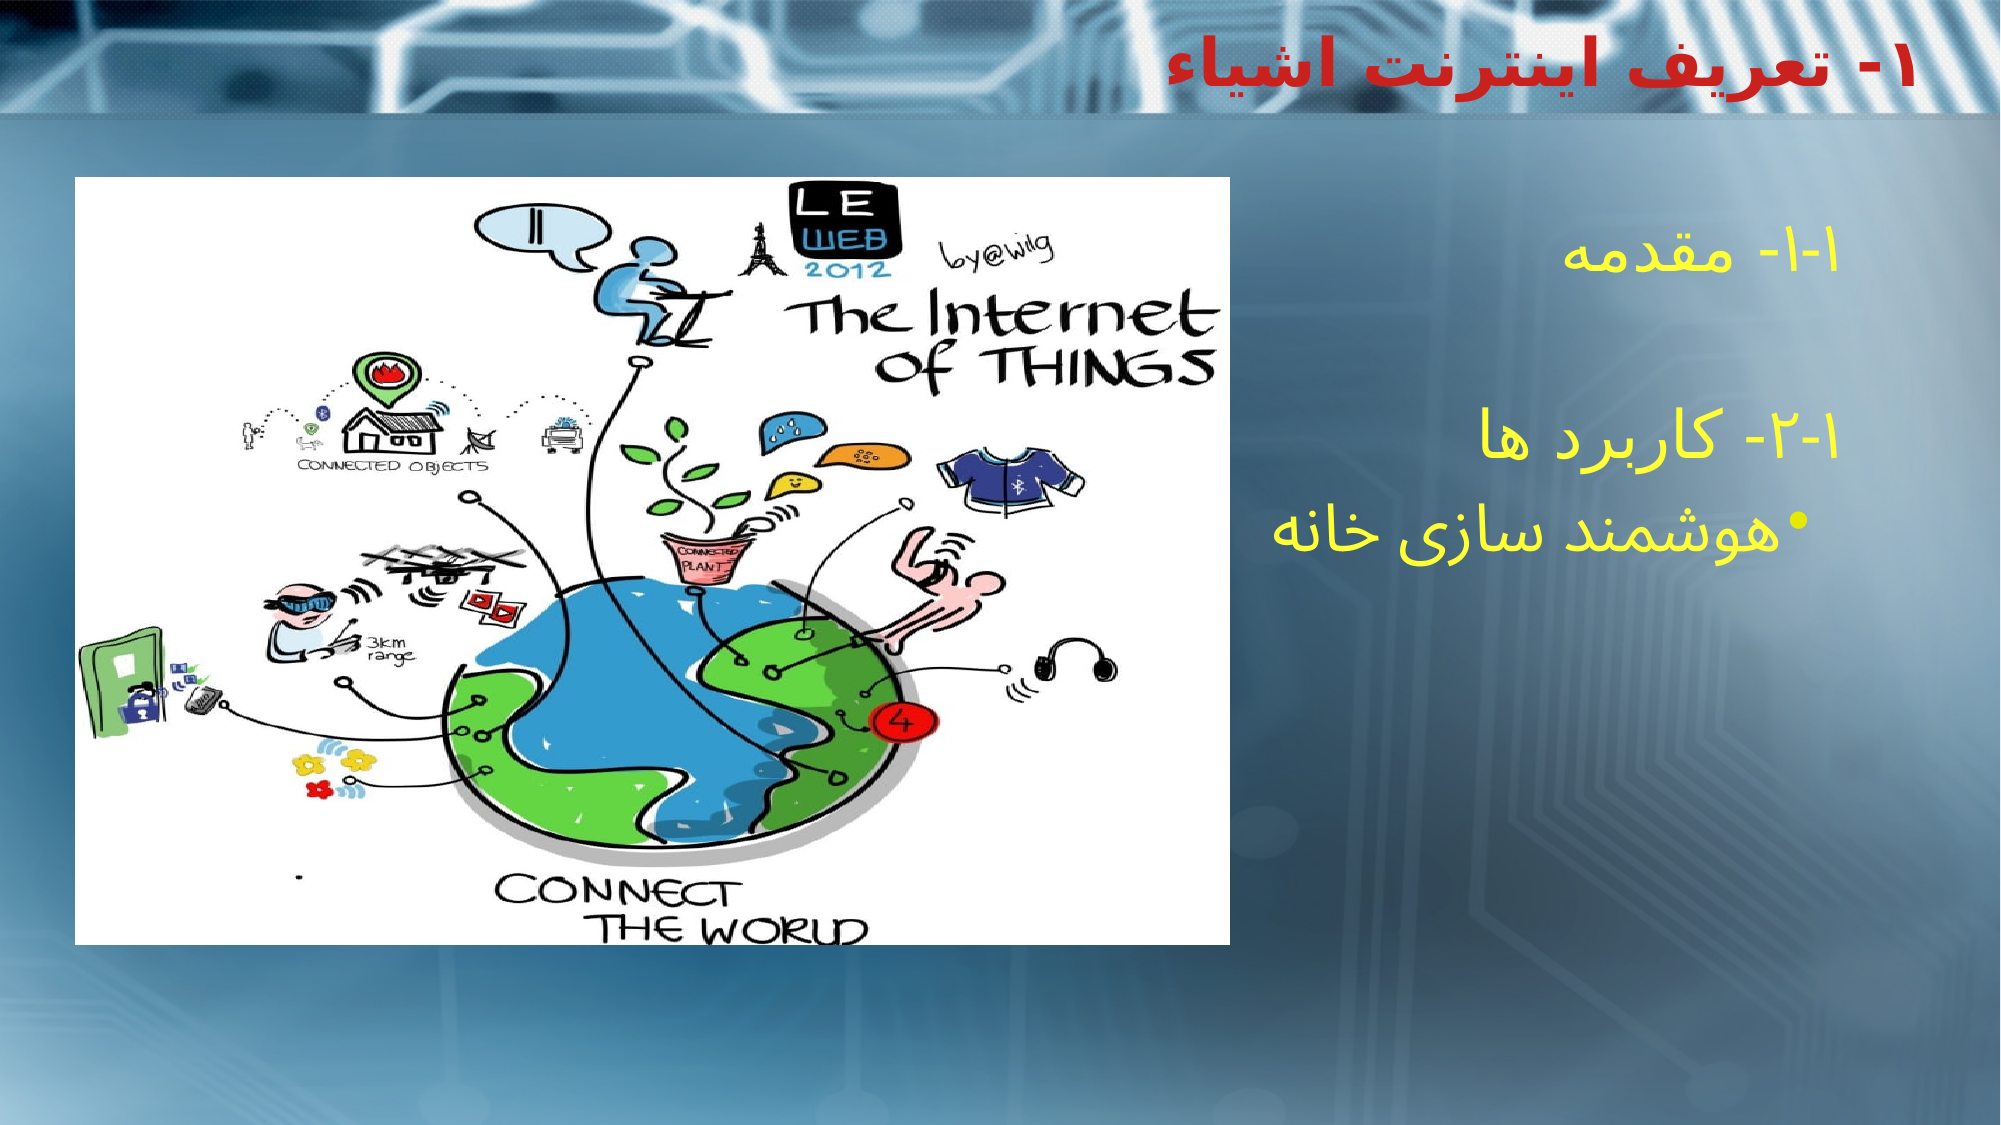

۱- تعریف اینترنت اشیاء
۱-۱- مقدمه
۲-۱- کاربرد ها
هوشمند سازی خانه